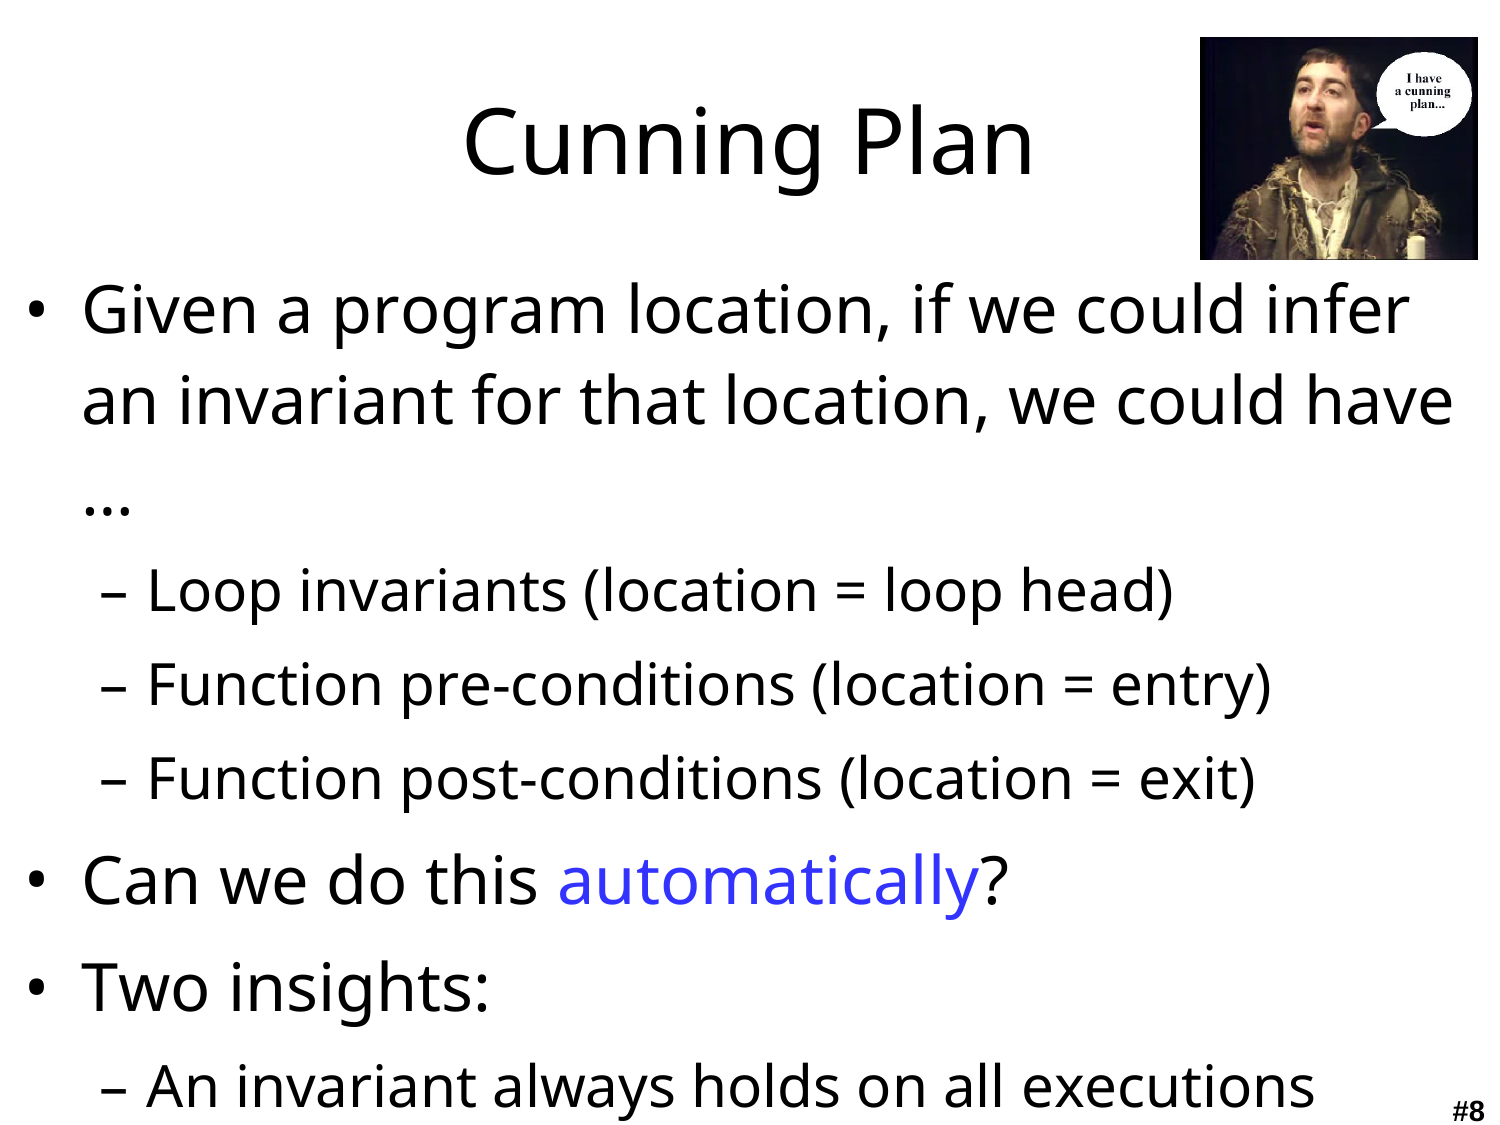

# Cunning Plan
Given a program location, if we could infer an invariant for that location, we could have …
Loop invariants (location = loop head)
Function pre-conditions (location = entry)
Function post-conditions (location = exit)
Can we do this automatically?
Two insights:
An invariant always holds on all executions
We can detect spurious false invariants
8